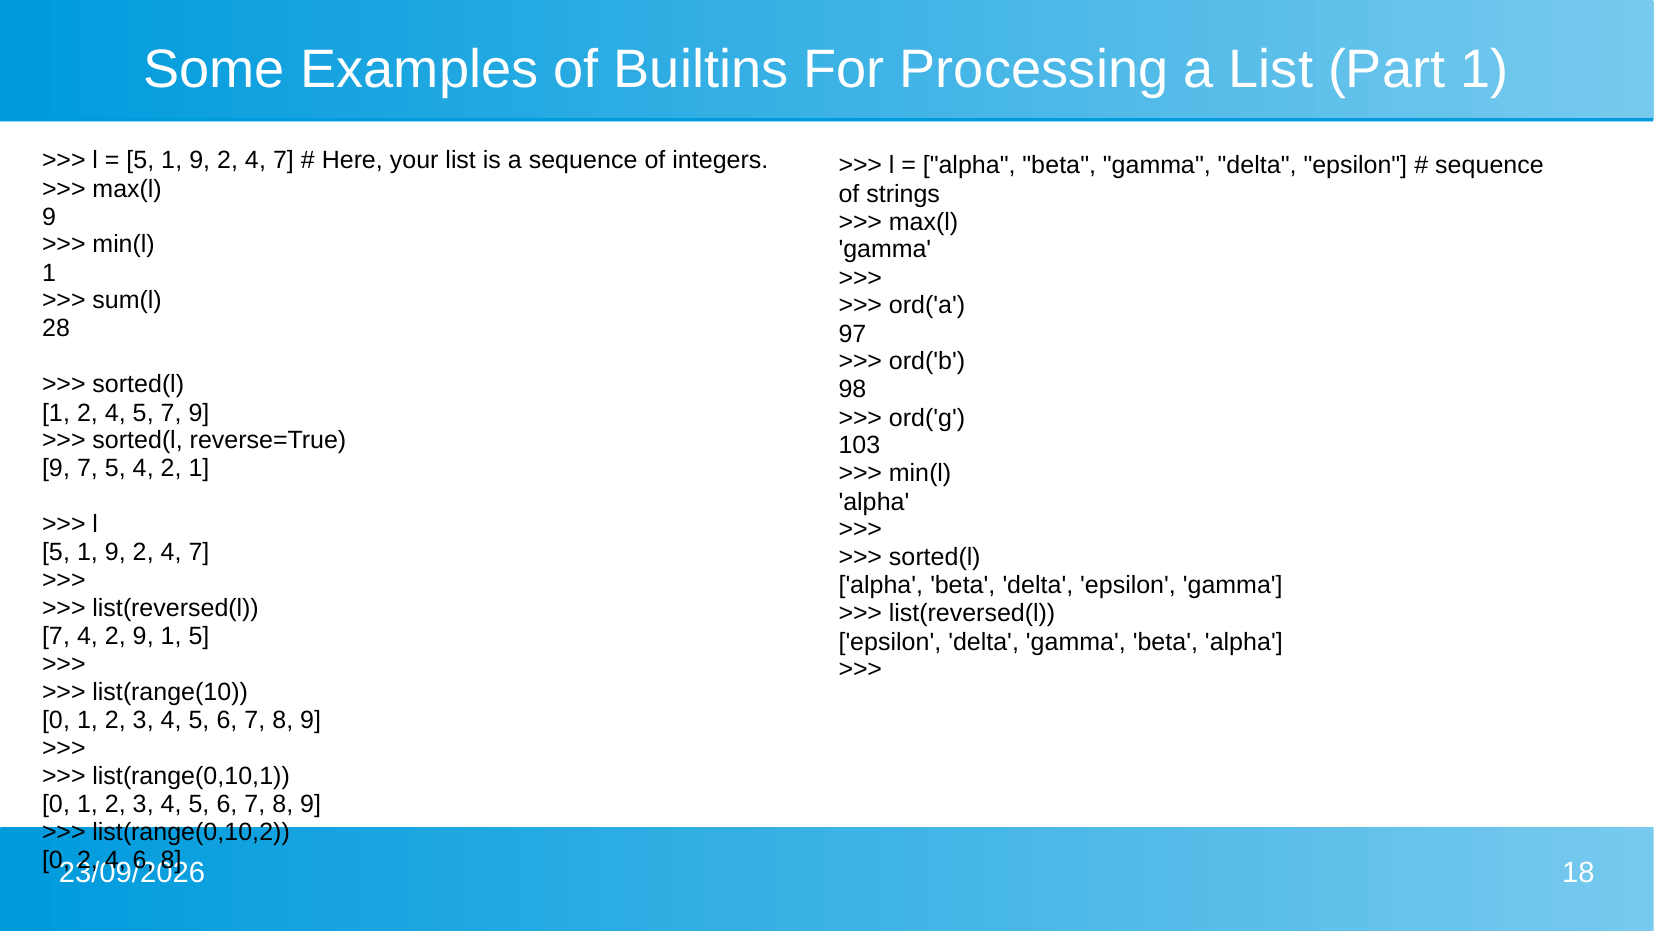

# Some Examples of Builtins For Processing a List (Part 1)
>>> l = [5, 1, 9, 2, 4, 7] # Here, your list is a sequence of integers.
>>> max(l)
9
>>> min(l)
1
>>> sum(l)
28
>>> sorted(l)
[1, 2, 4, 5, 7, 9]
>>> sorted(l, reverse=True)
[9, 7, 5, 4, 2, 1]
>>> l
[5, 1, 9, 2, 4, 7]
>>>
>>> list(reversed(l))
[7, 4, 2, 9, 1, 5]
>>>
>>> list(range(10))
[0, 1, 2, 3, 4, 5, 6, 7, 8, 9]
>>>
>>> list(range(0,10,1))
[0, 1, 2, 3, 4, 5, 6, 7, 8, 9]
>>> list(range(0,10,2))
[0, 2, 4, 6, 8]
>>> l = ["alpha", "beta", "gamma", "delta", "epsilon"] # sequence of strings
>>> max(l)
'gamma'
>>>
>>> ord('a')
97
>>> ord('b')
98
>>> ord('g')
103
>>> min(l)
'alpha'
>>>
>>> sorted(l)
['alpha', 'beta', 'delta', 'epsilon', 'gamma']
>>> list(reversed(l))
['epsilon', 'delta', 'gamma', 'beta', 'alpha']
>>>
18